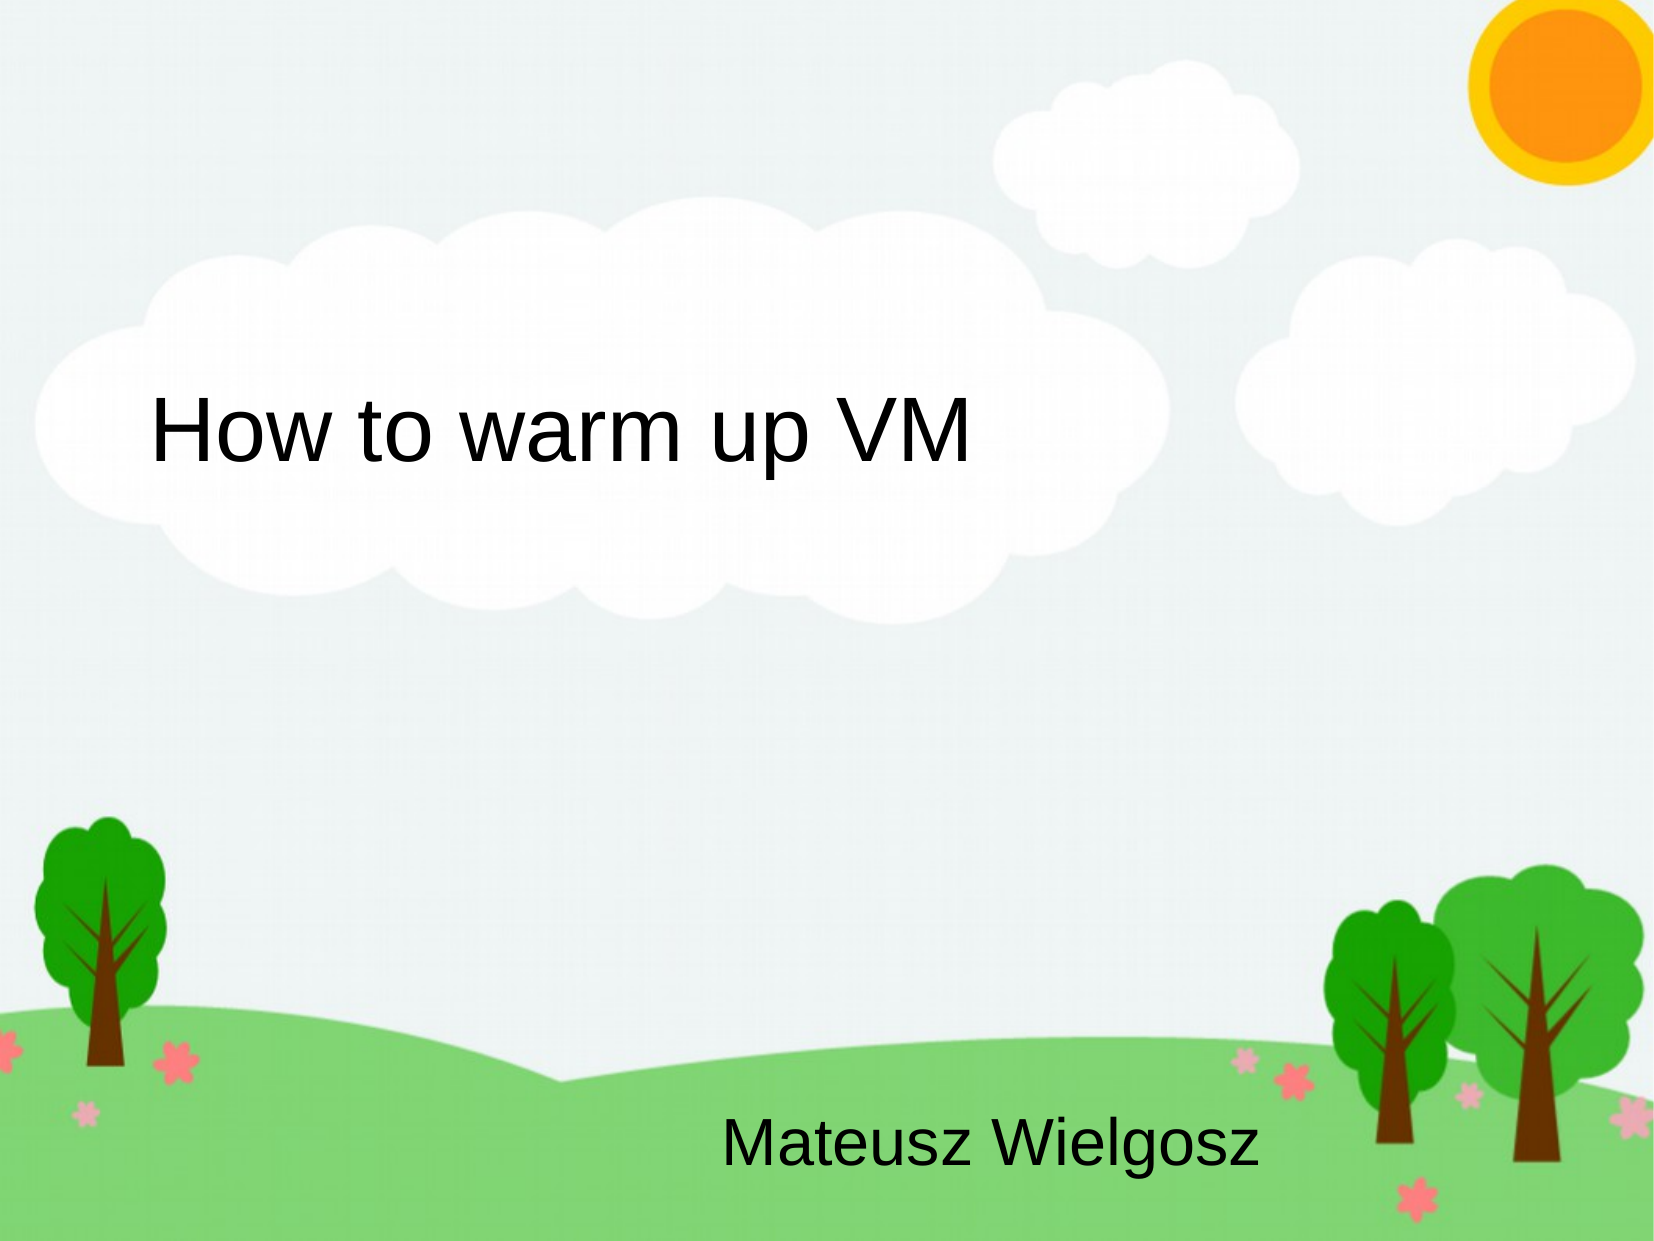

# How to warm up VM
Mateusz Wielgosz